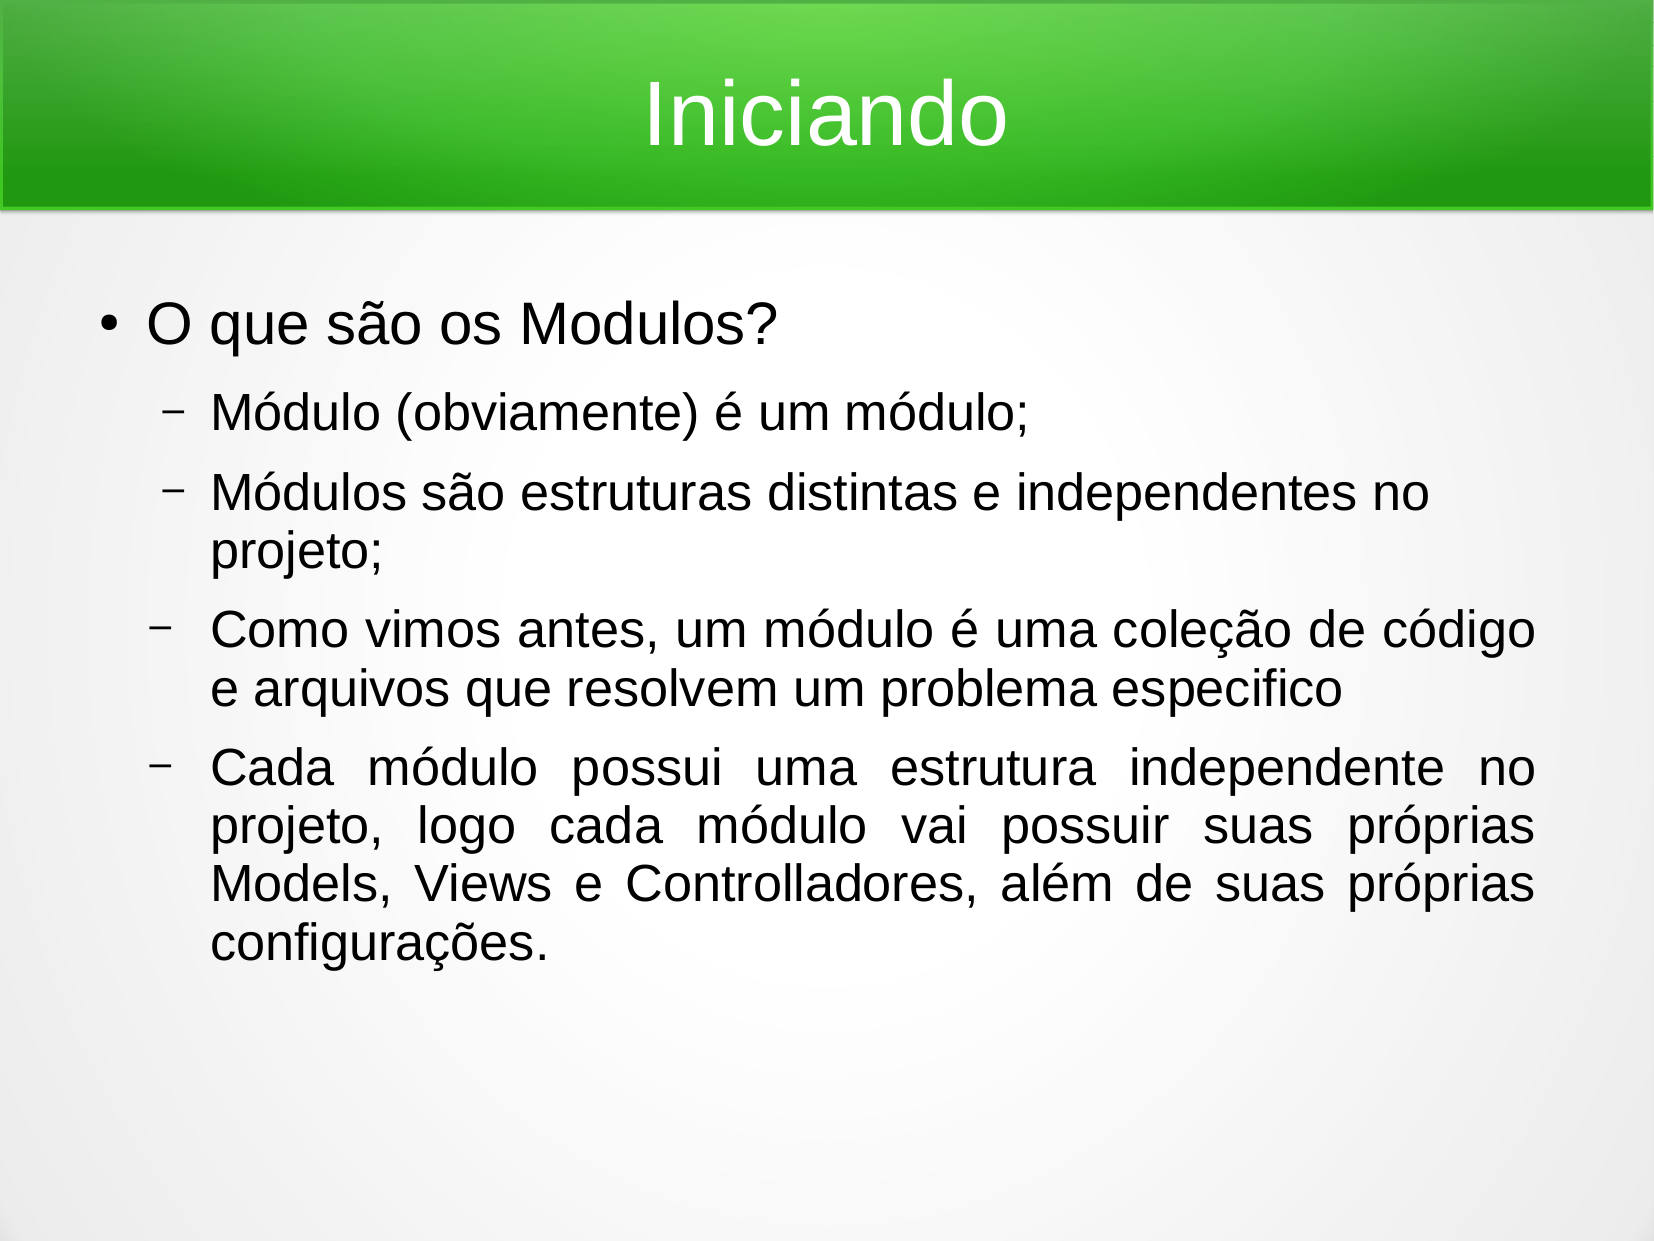

# Iniciando
O que são os Modulos?
Módulo (obviamente) é um módulo;
Módulos são estruturas distintas e independentes no projeto;
Como vimos antes, um módulo é uma coleção de código e arquivos que resolvem um problema especifico
Cada módulo possui uma estrutura independente no projeto, logo cada módulo vai possuir suas próprias Models, Views e Controlladores, além de suas próprias configurações.